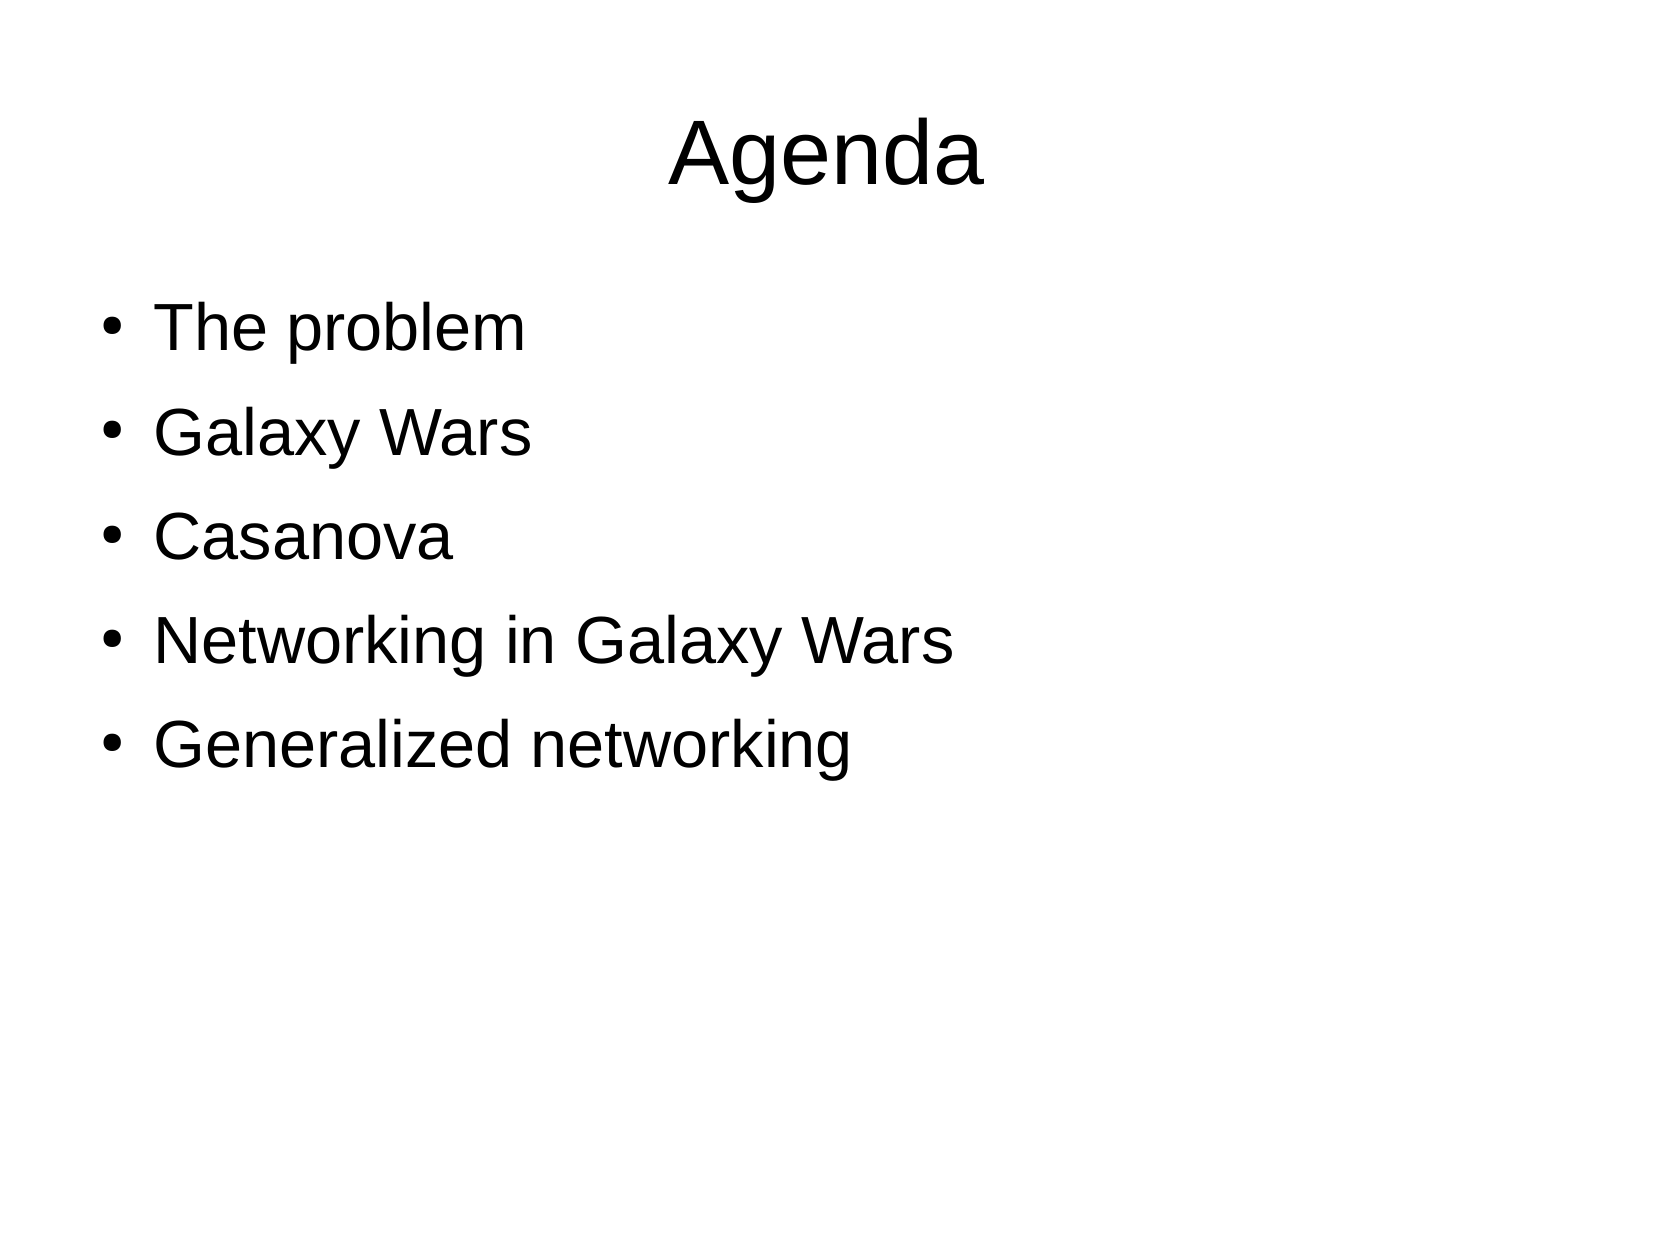

# Agenda
The problem
Galaxy Wars
Casanova
Networking in Galaxy Wars
Generalized networking